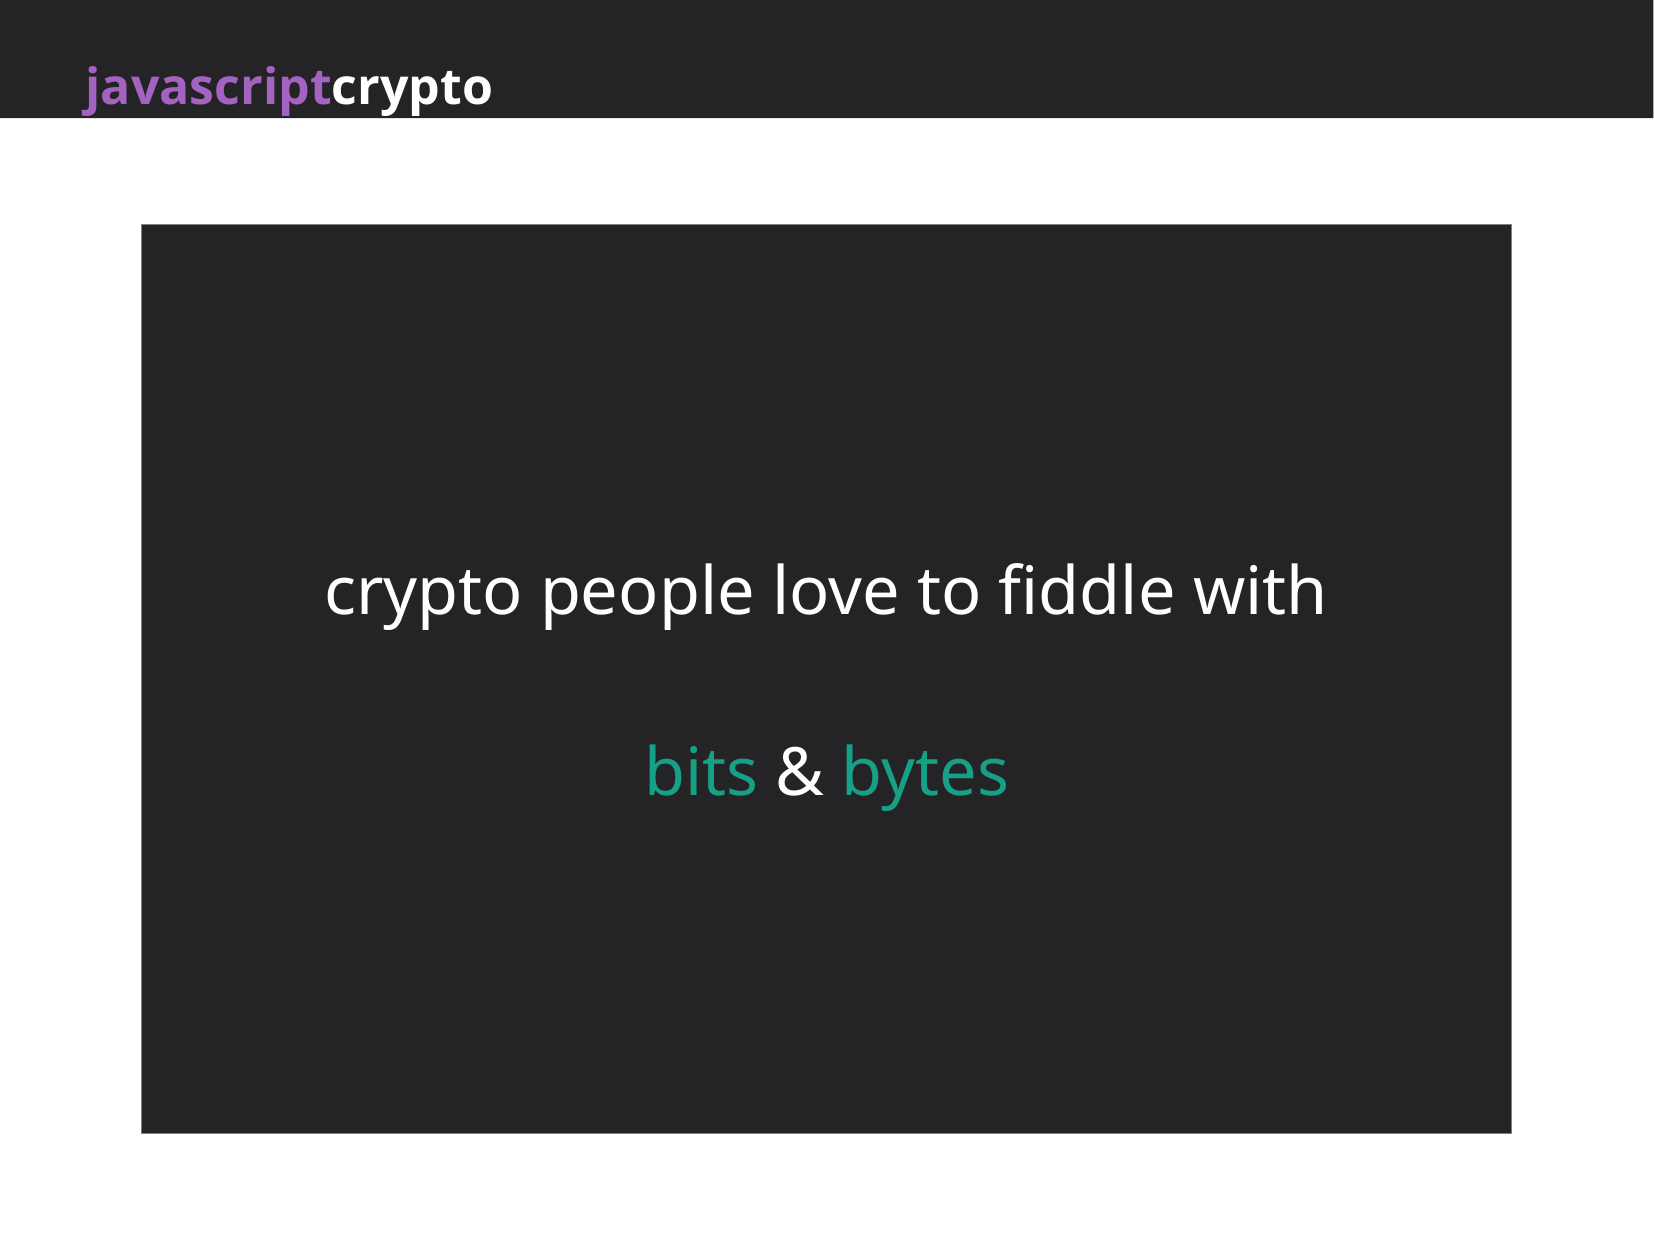

javascriptcrypto
crypto people love to fiddle with
bits & bytes